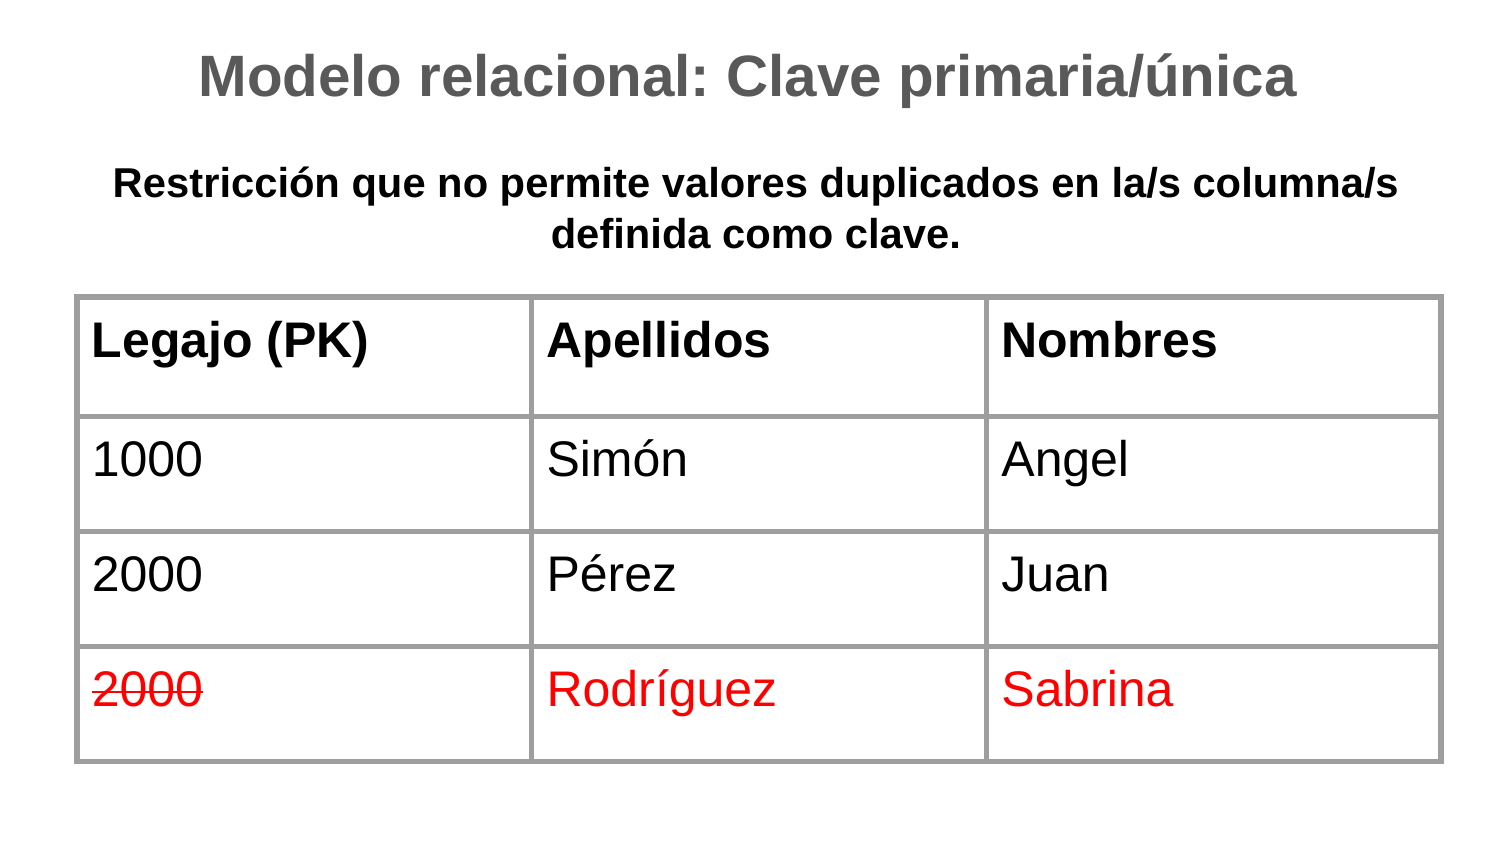

# Modelo relacional: Clave primaria/única
Restricción que no permite valores duplicados en la/s columna/s definida como clave.
| Legajo (PK) | Apellidos | Nombres |
| --- | --- | --- |
| 1000 | Simón | Angel |
| 2000 | Pérez | Juan |
| 2000 | Rodríguez | Sabrina |